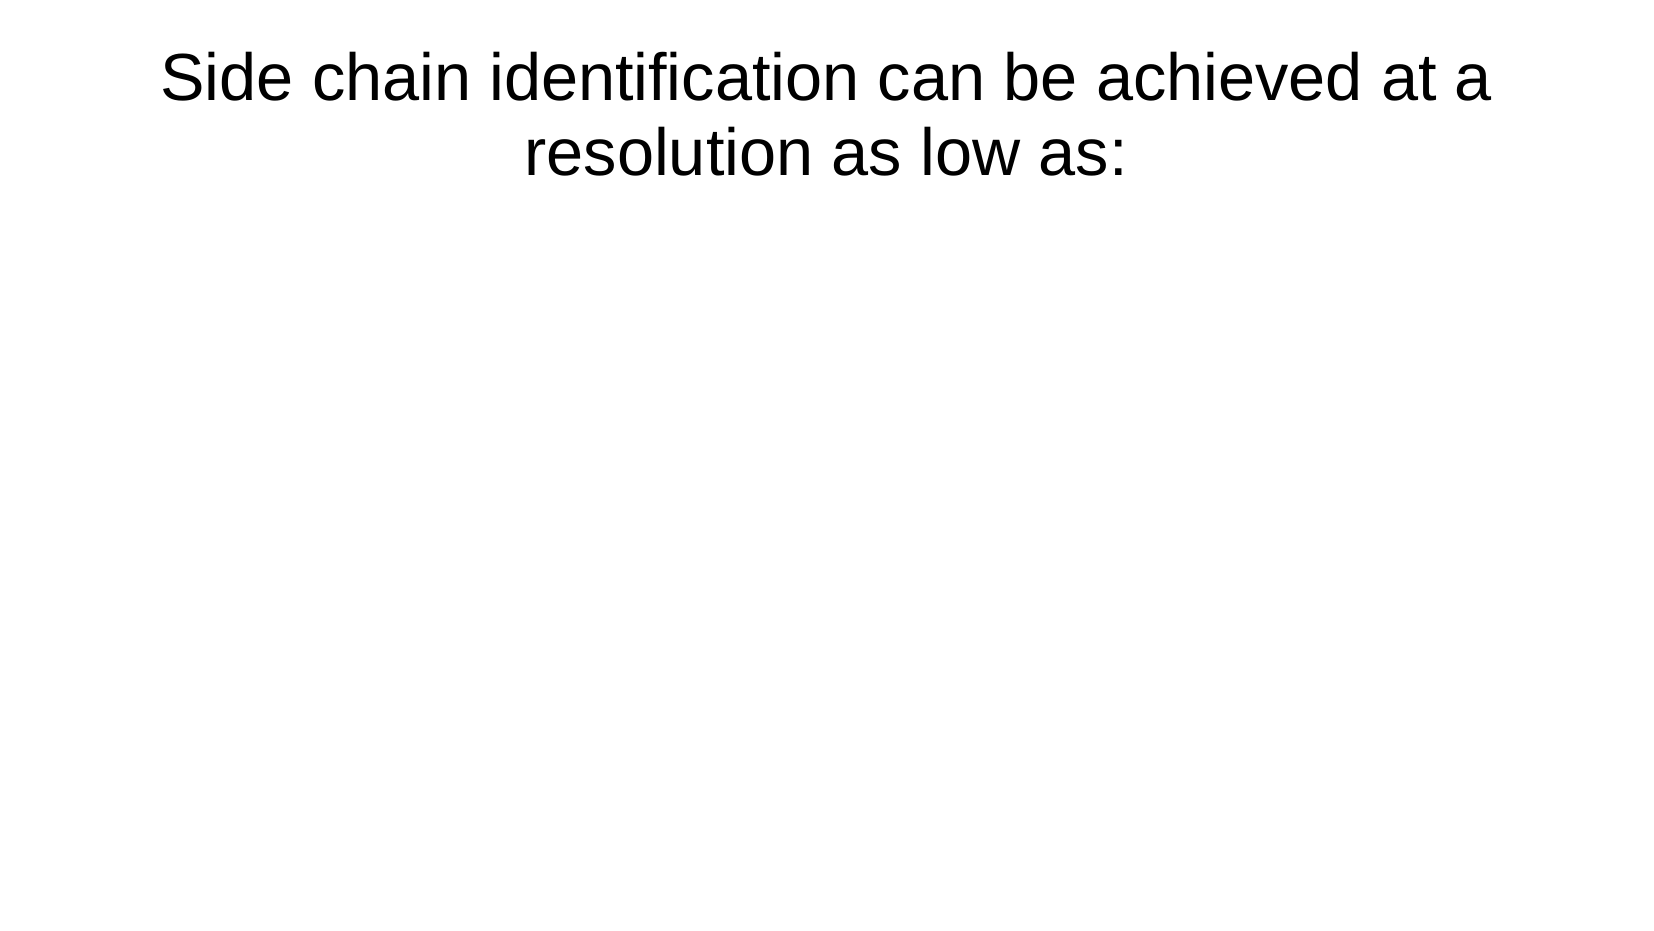

# Side chain identification can be achieved at a resolution as low as: